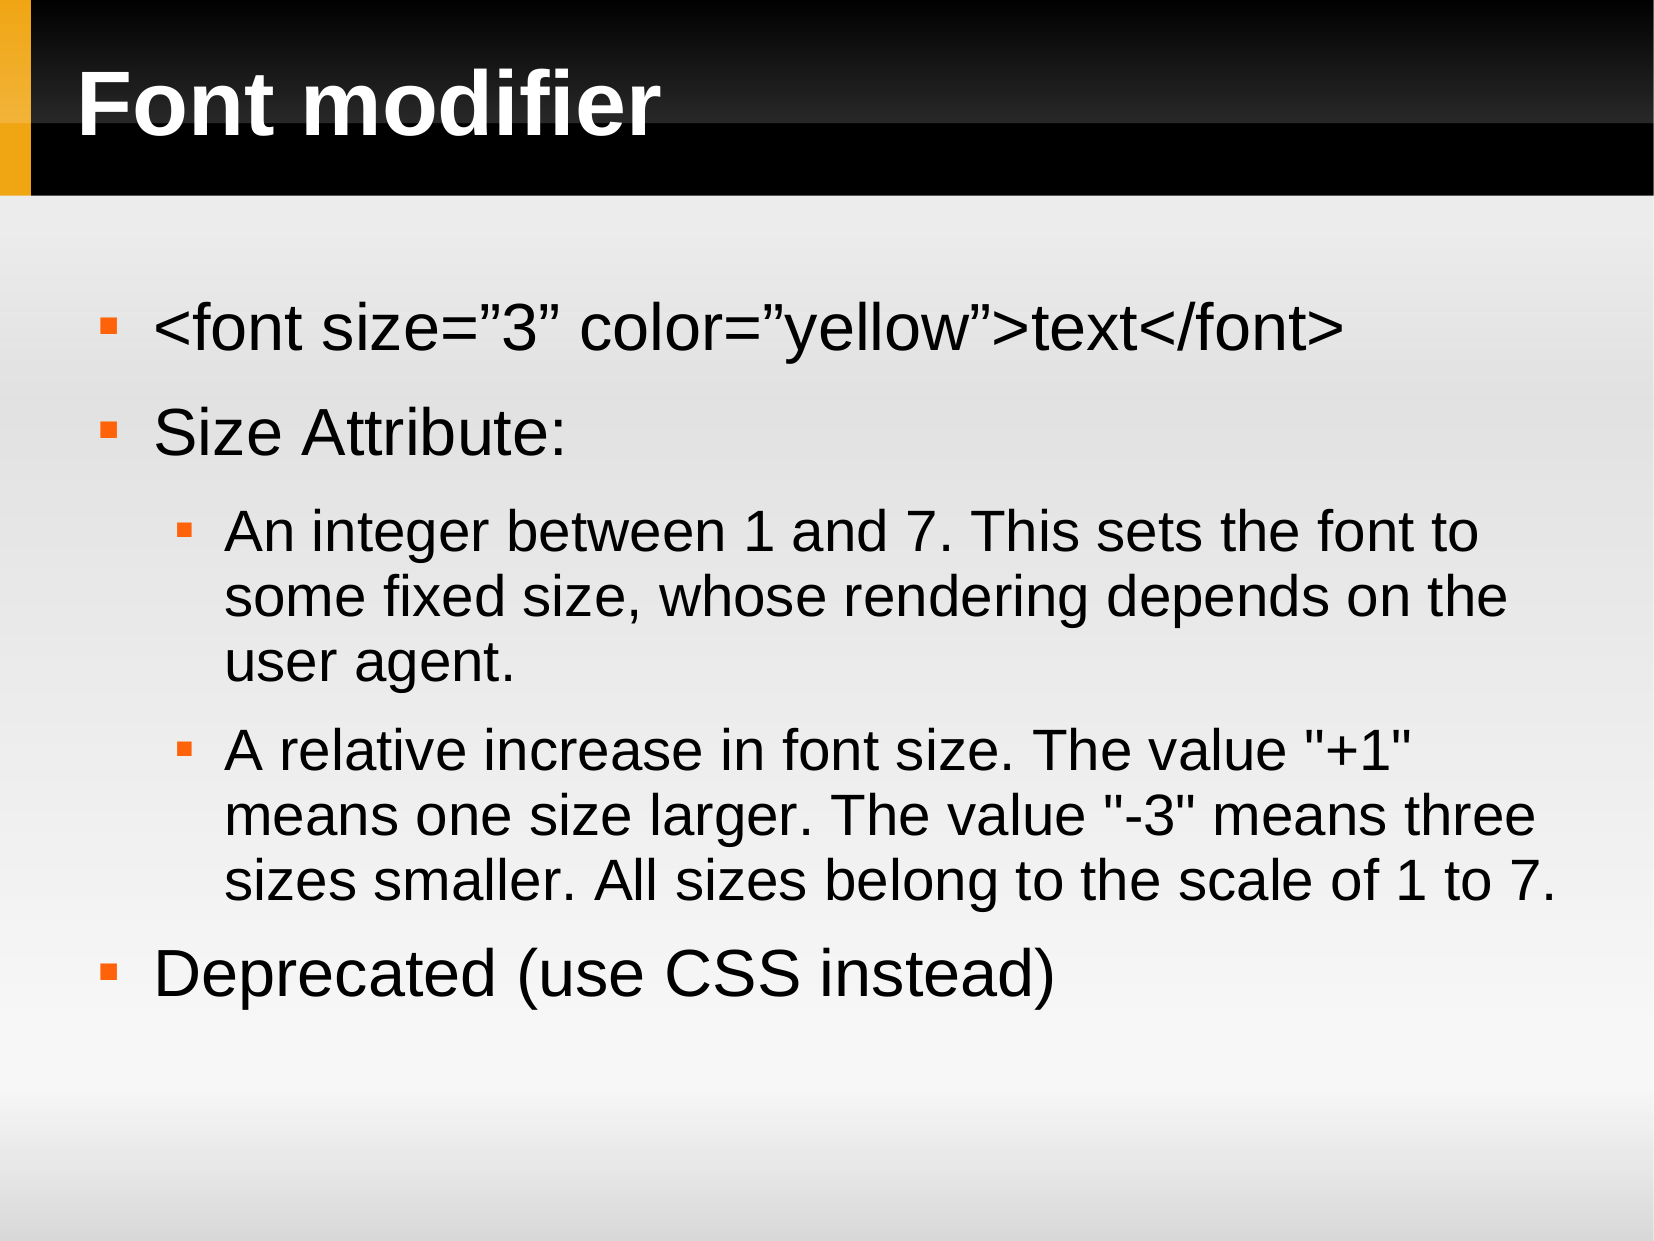

# Font modifier
<font size=”3” color=”yellow”>text</font>
Size Attribute:
An integer between 1 and 7. This sets the font to some fixed size, whose rendering depends on the user agent.
A relative increase in font size. The value "+1" means one size larger. The value "-3" means three sizes smaller. All sizes belong to the scale of 1 to 7.
Deprecated (use CSS instead)